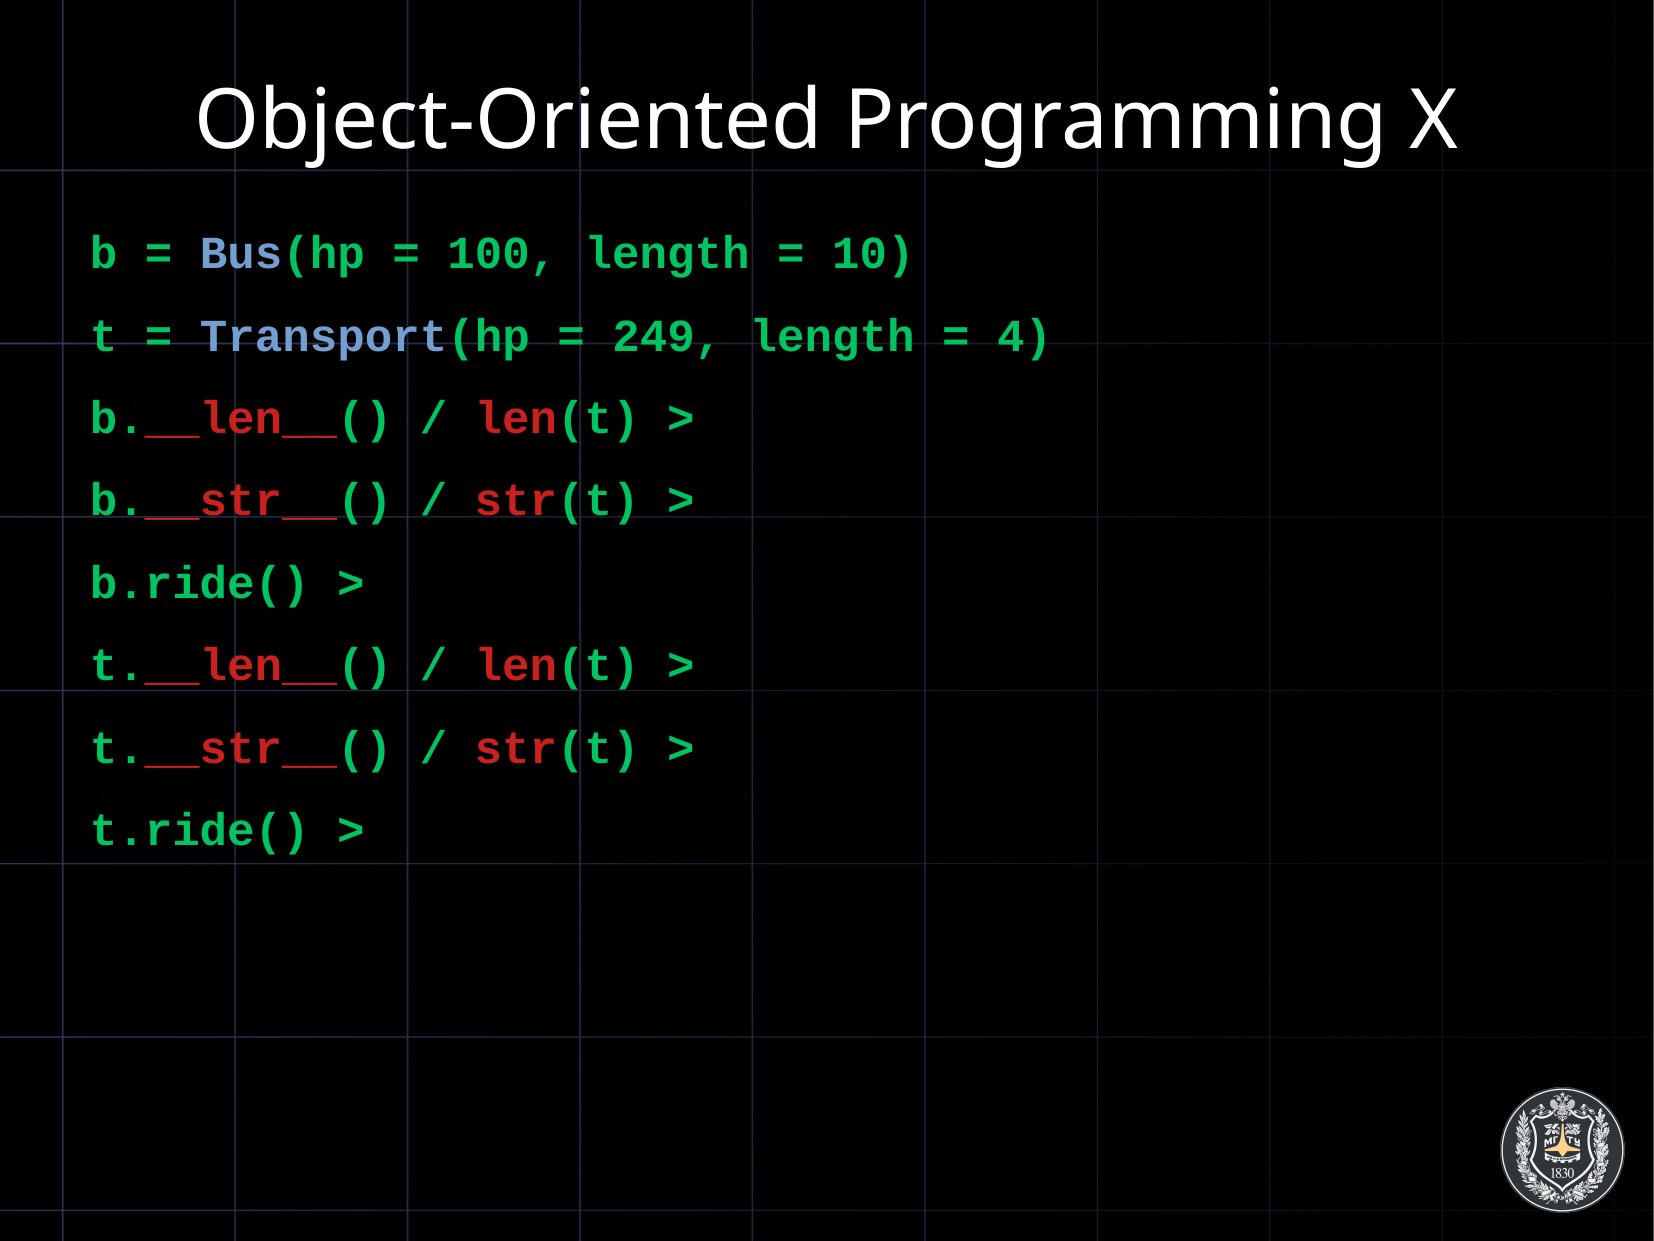

Object-Oriented Programming X
b = Bus(hp = 100, length = 10)
t = Transport(hp = 249, length = 4)
b.__len__() / len(t) >
b.__str__() / str(t) >
b.ride() >
t.__len__() / len(t) >
t.__str__() / str(t) >
t.ride() >